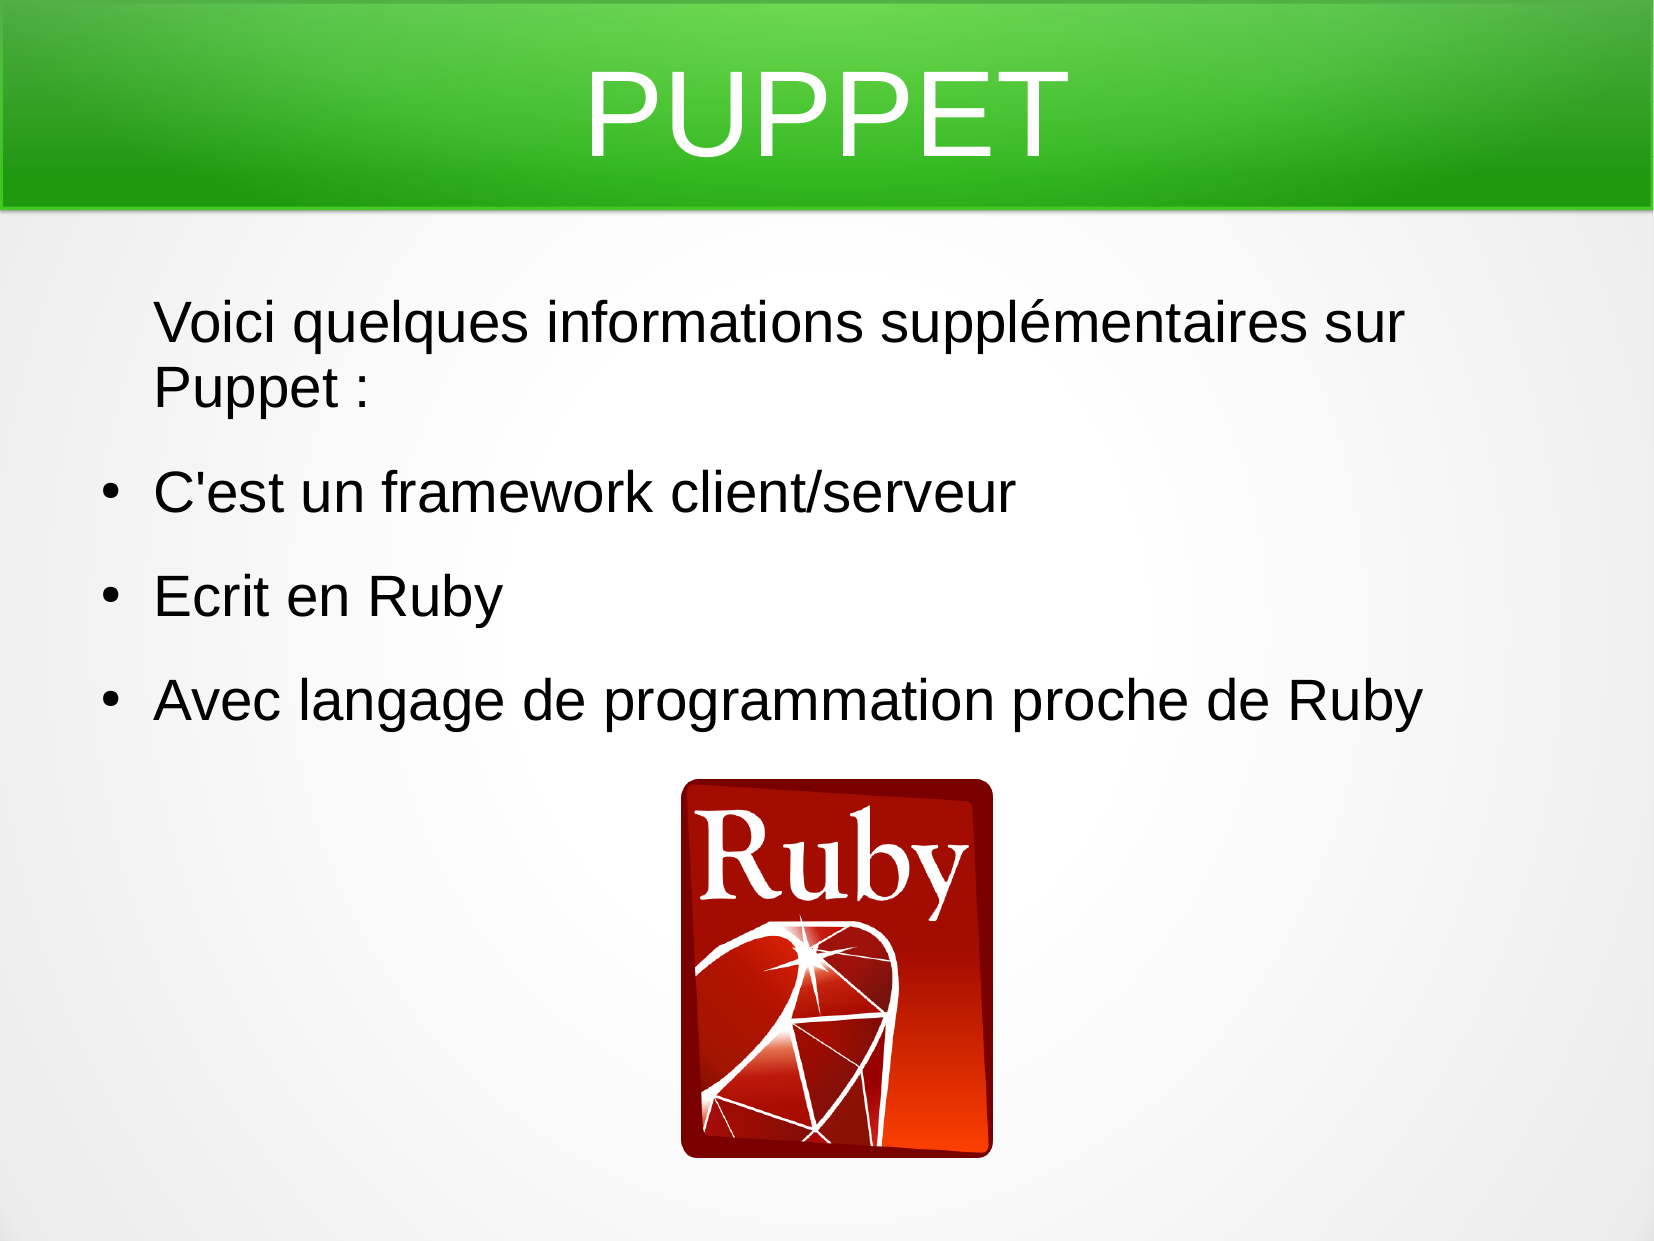

# PUPPET
Voici quelques informations supplémentaires sur Puppet :
C'est un framework client/serveur
Ecrit en Ruby
Avec langage de programmation proche de Ruby